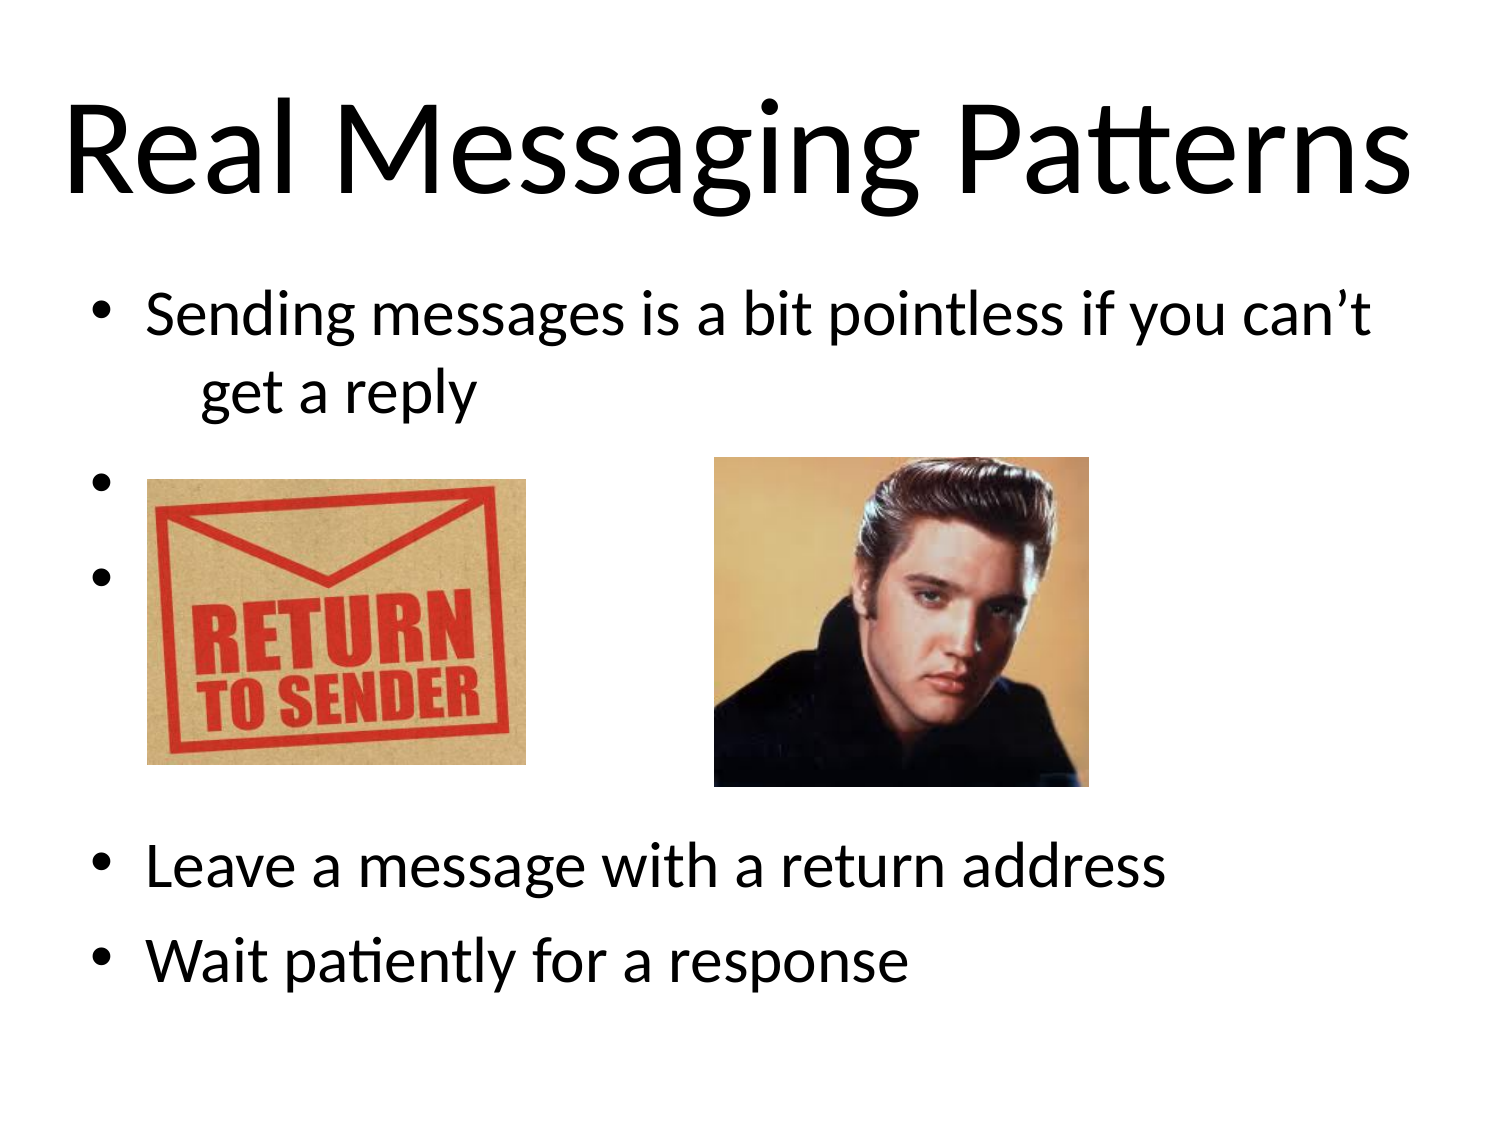

# Real Messaging Patterns
Sending messages is a bit pointless if you can’t get a reply
Leave a message with a return address
Wait patiently for a response